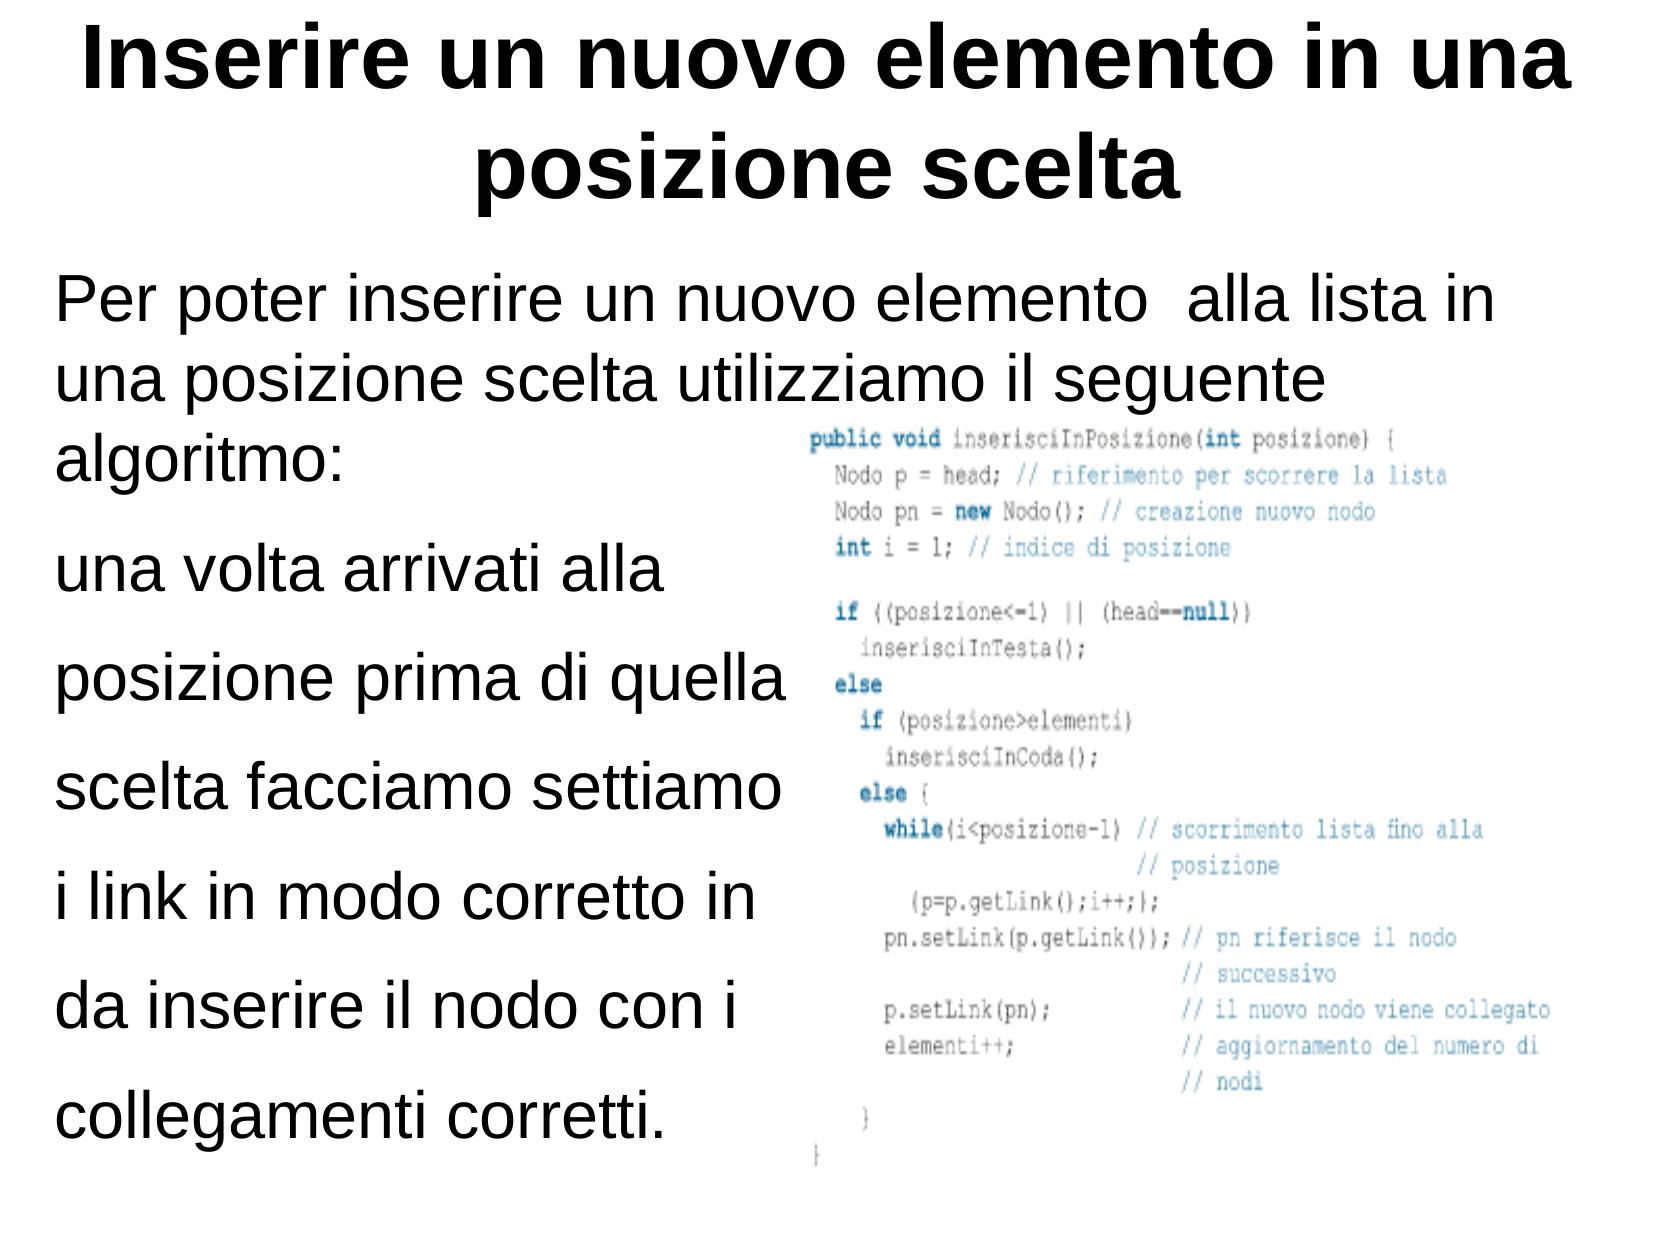

# Inserire un nuovo elemento in una posizione scelta
Per poter inserire un nuovo elemento alla lista in una posizione scelta utilizziamo il seguente algoritmo:
una volta arrivati alla
posizione prima di quella
scelta facciamo settiamo
i link in modo corretto in
da inserire il nodo con i
collegamenti corretti.